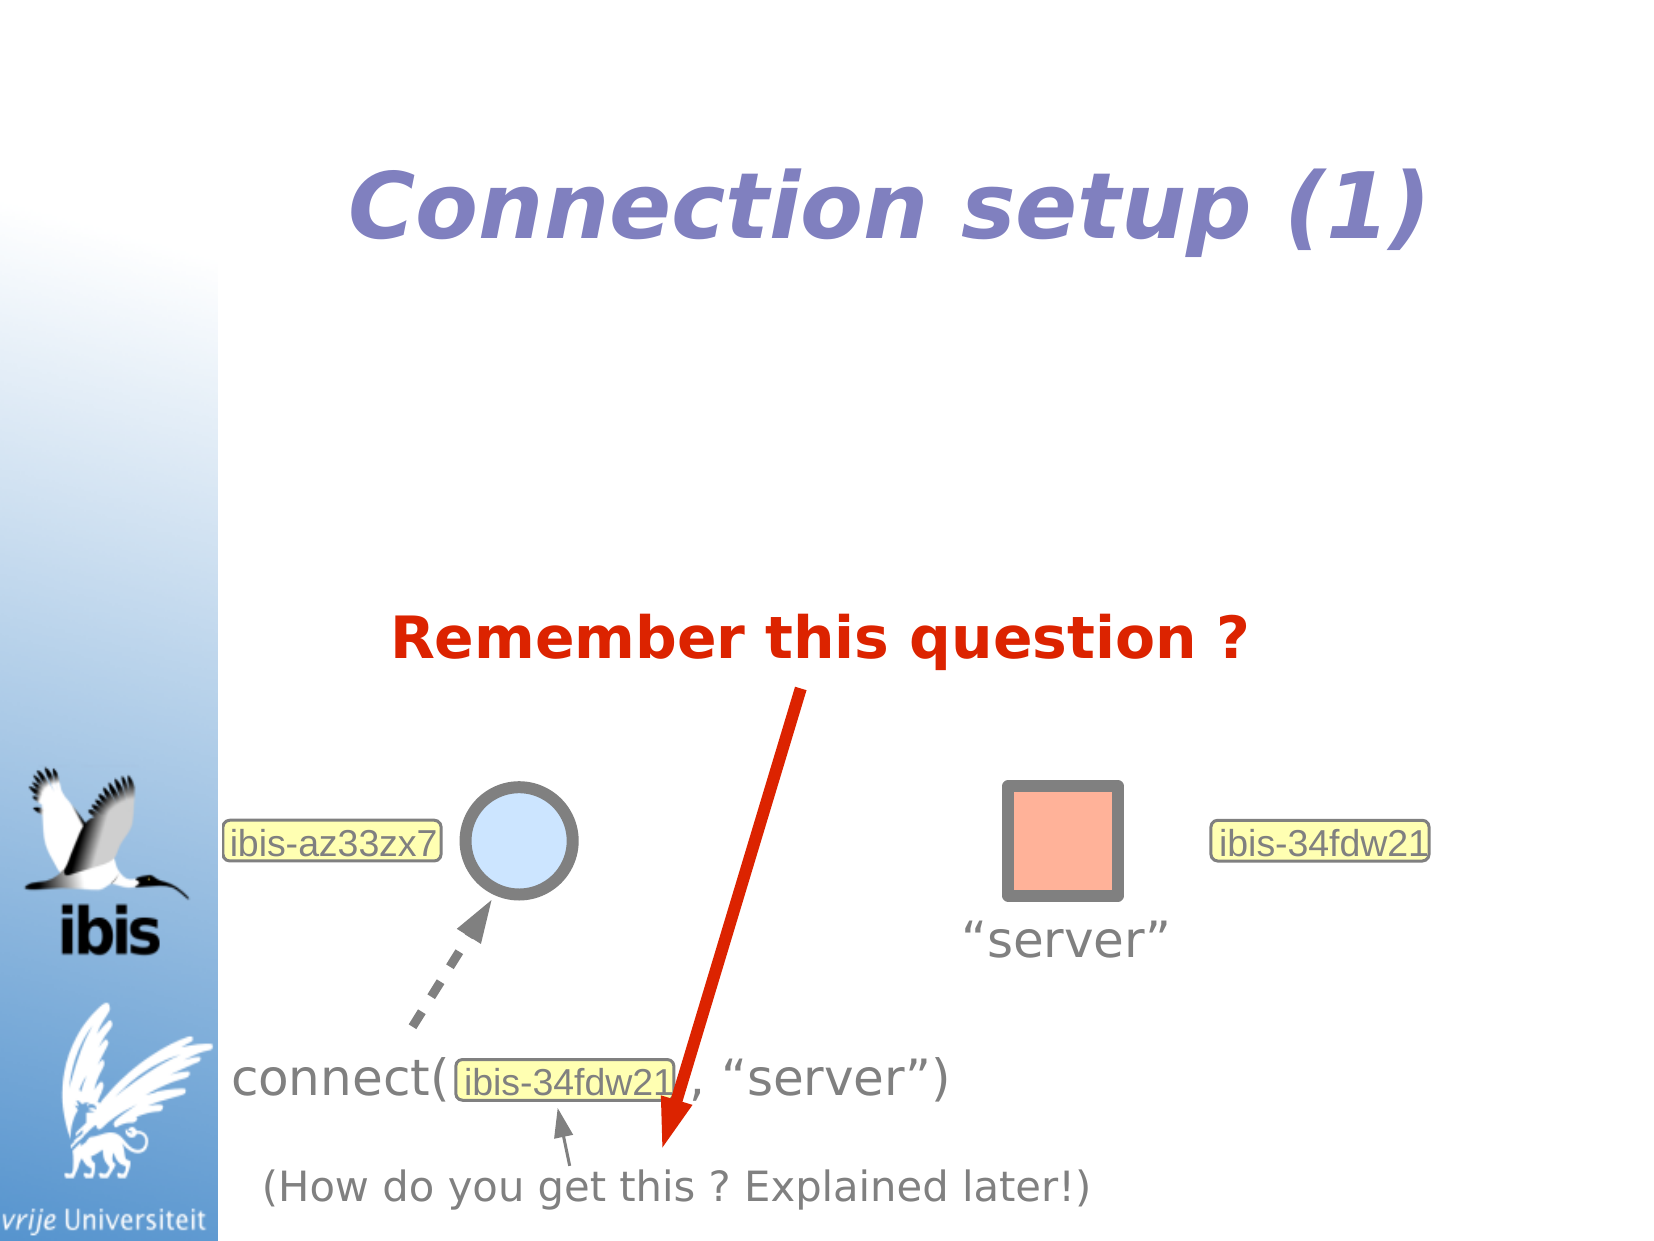

# Connection setup (1)
Remember this question ?
ibis-az33zx7
ibis-34fdw21
“server”
 connect( , “server”)
ibis-34fdw21
(How do you get this ? Explained later!)